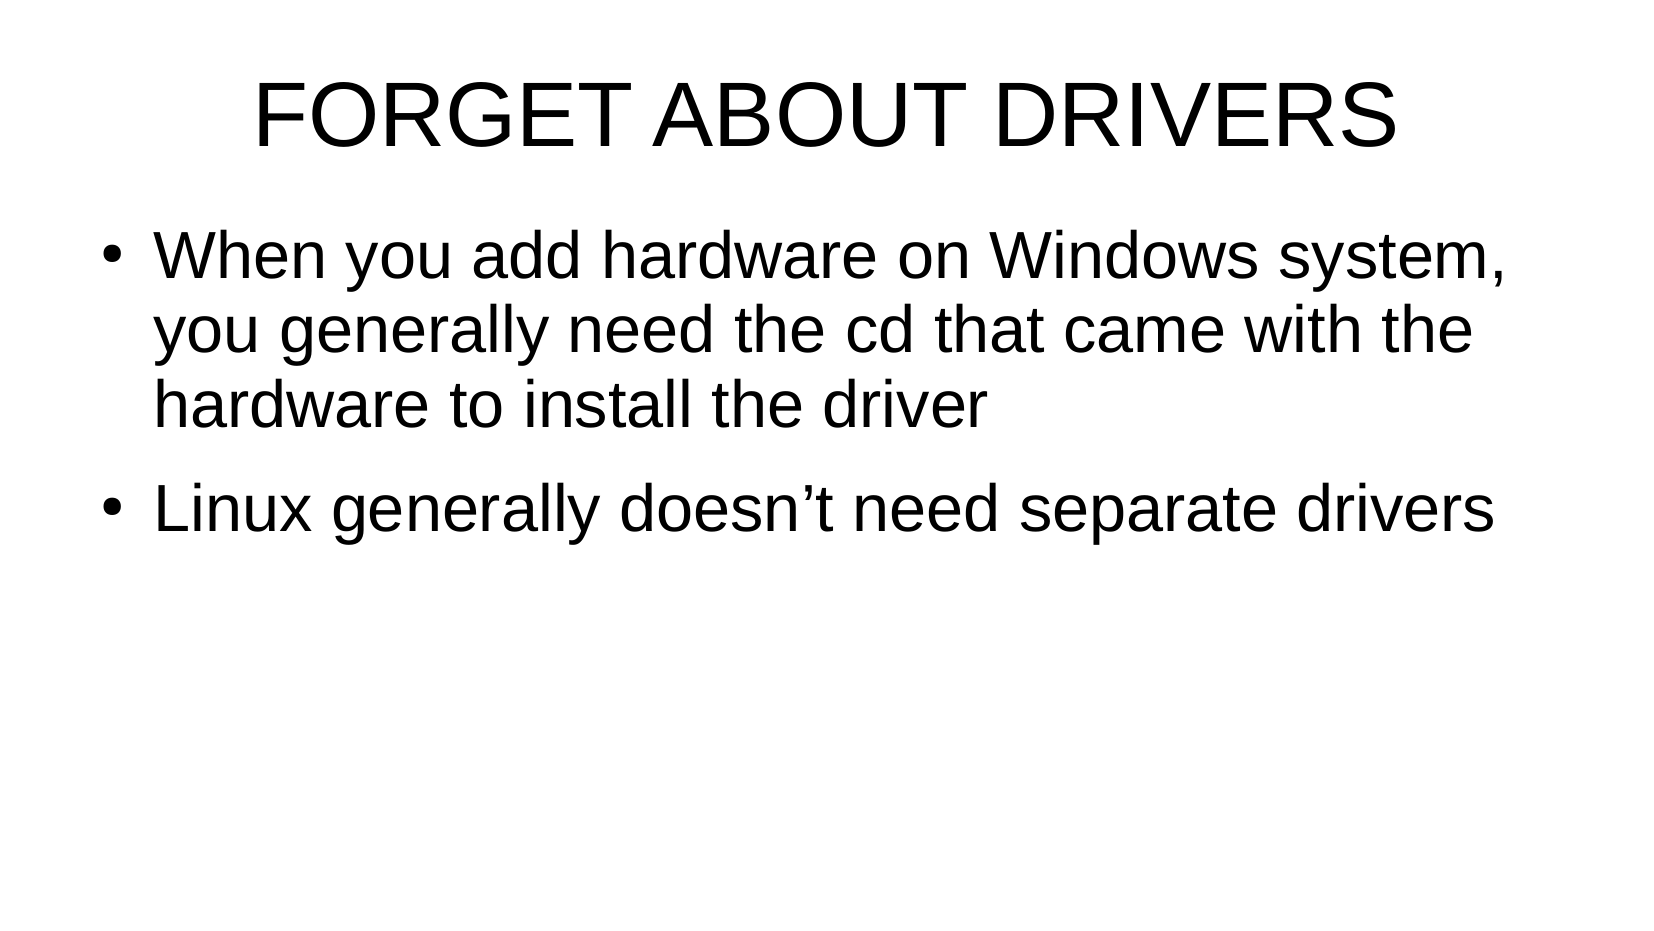

# FORGET ABOUT DRIVERS
When you add hardware on Windows system, you generally need the cd that came with the hardware to install the driver
Linux generally doesn’t need separate drivers